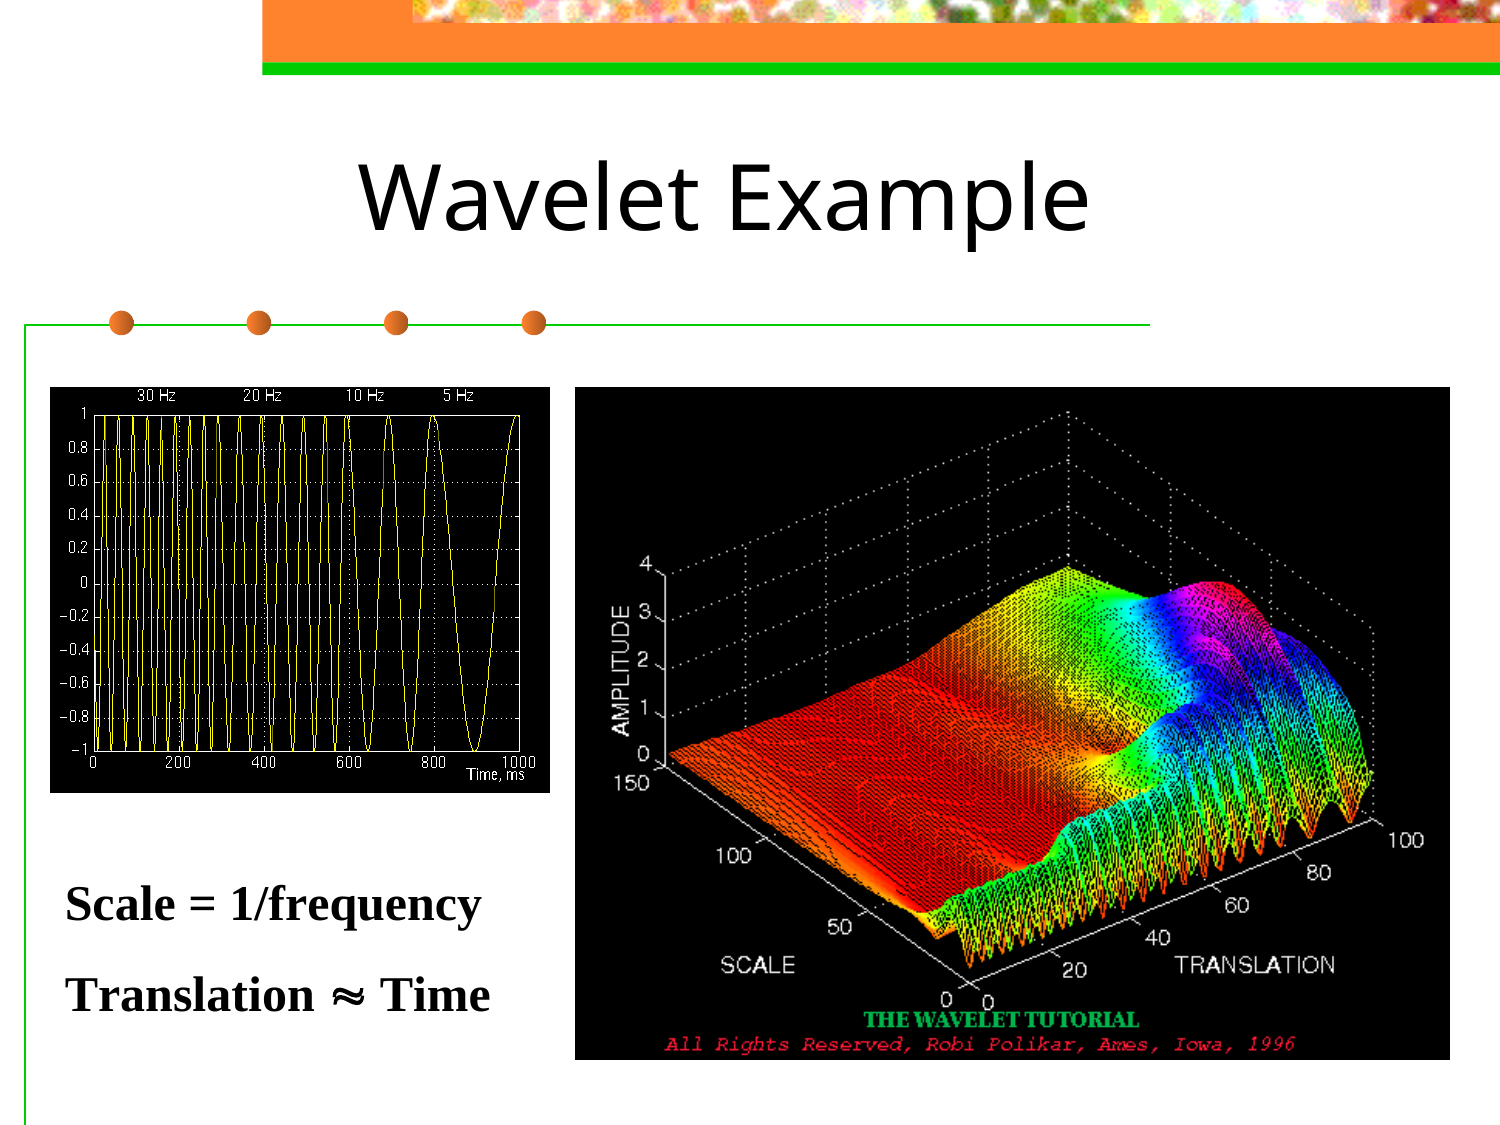

# Wavelet Example
Scale = 1/frequency
Translation  Time